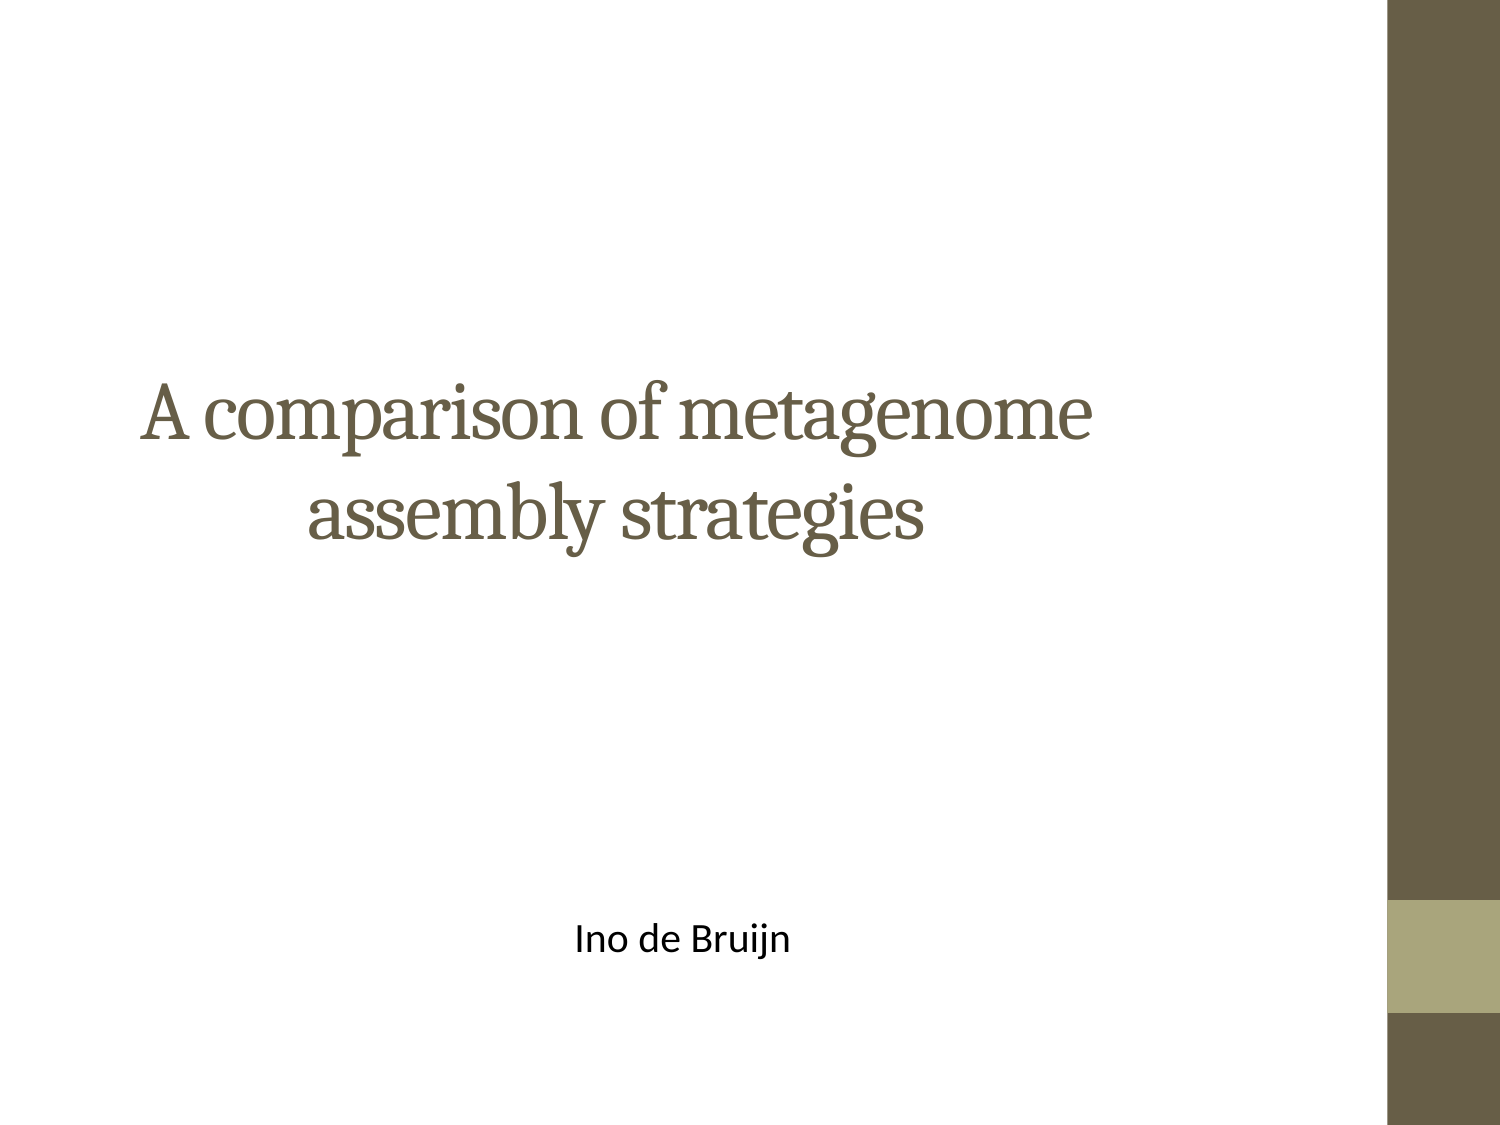

# A comparison of metagenome assembly strategies
Ino de Bruijn